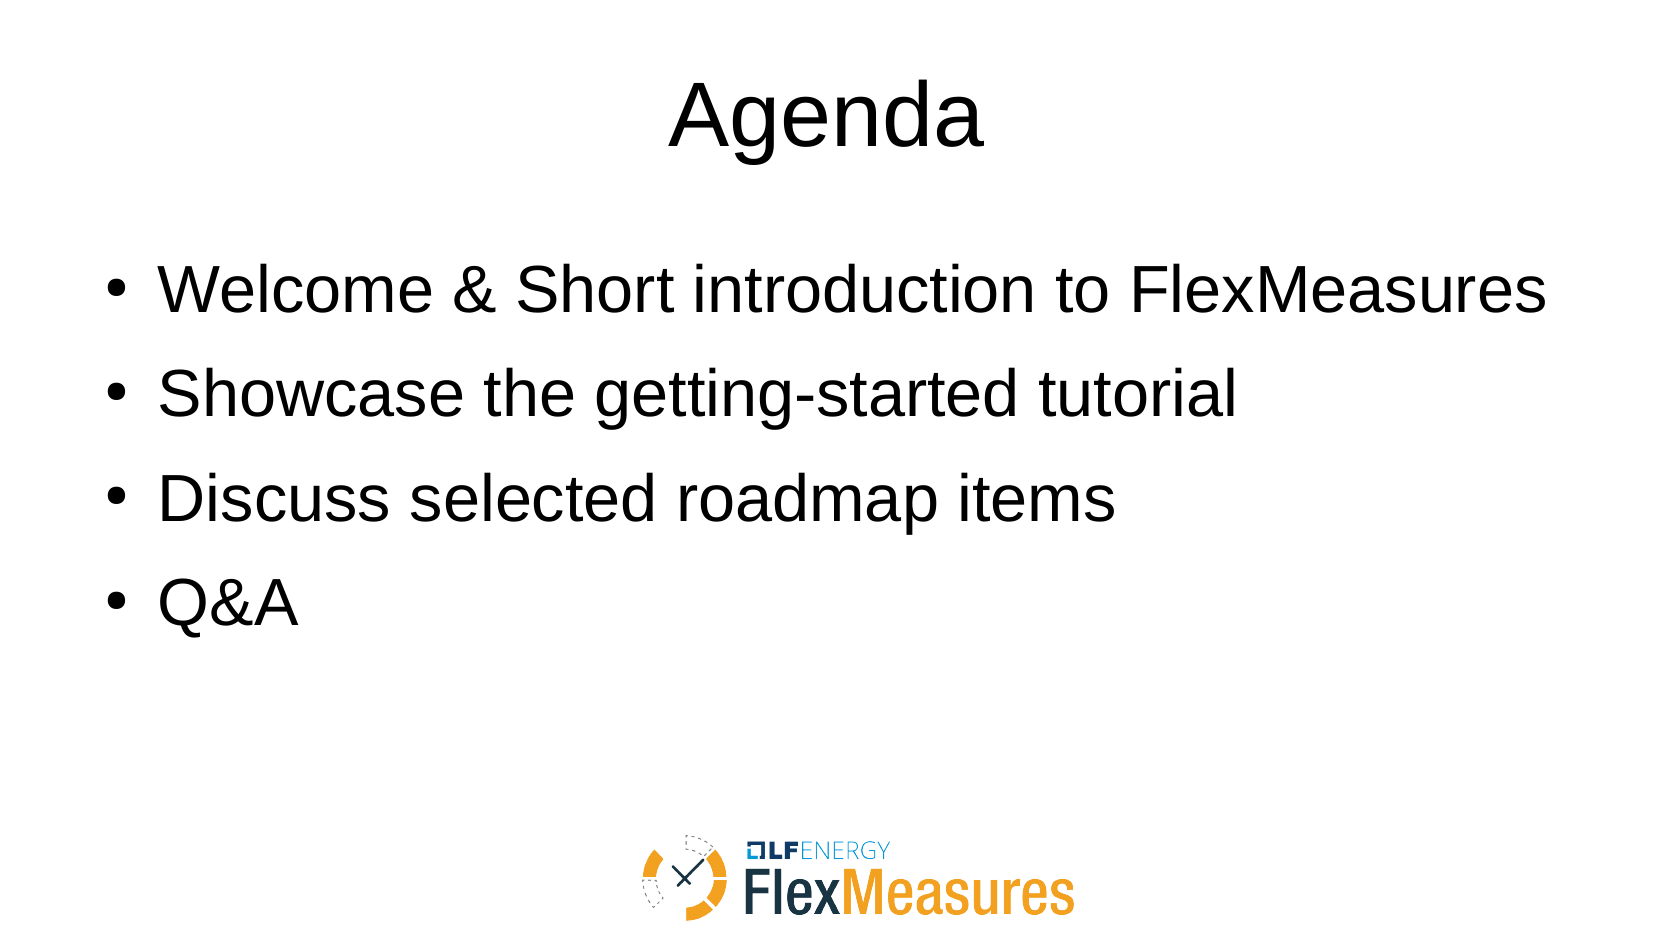

# Agenda
Welcome & Short introduction to FlexMeasures
Showcase the getting-started tutorial
Discuss selected roadmap items
Q&A